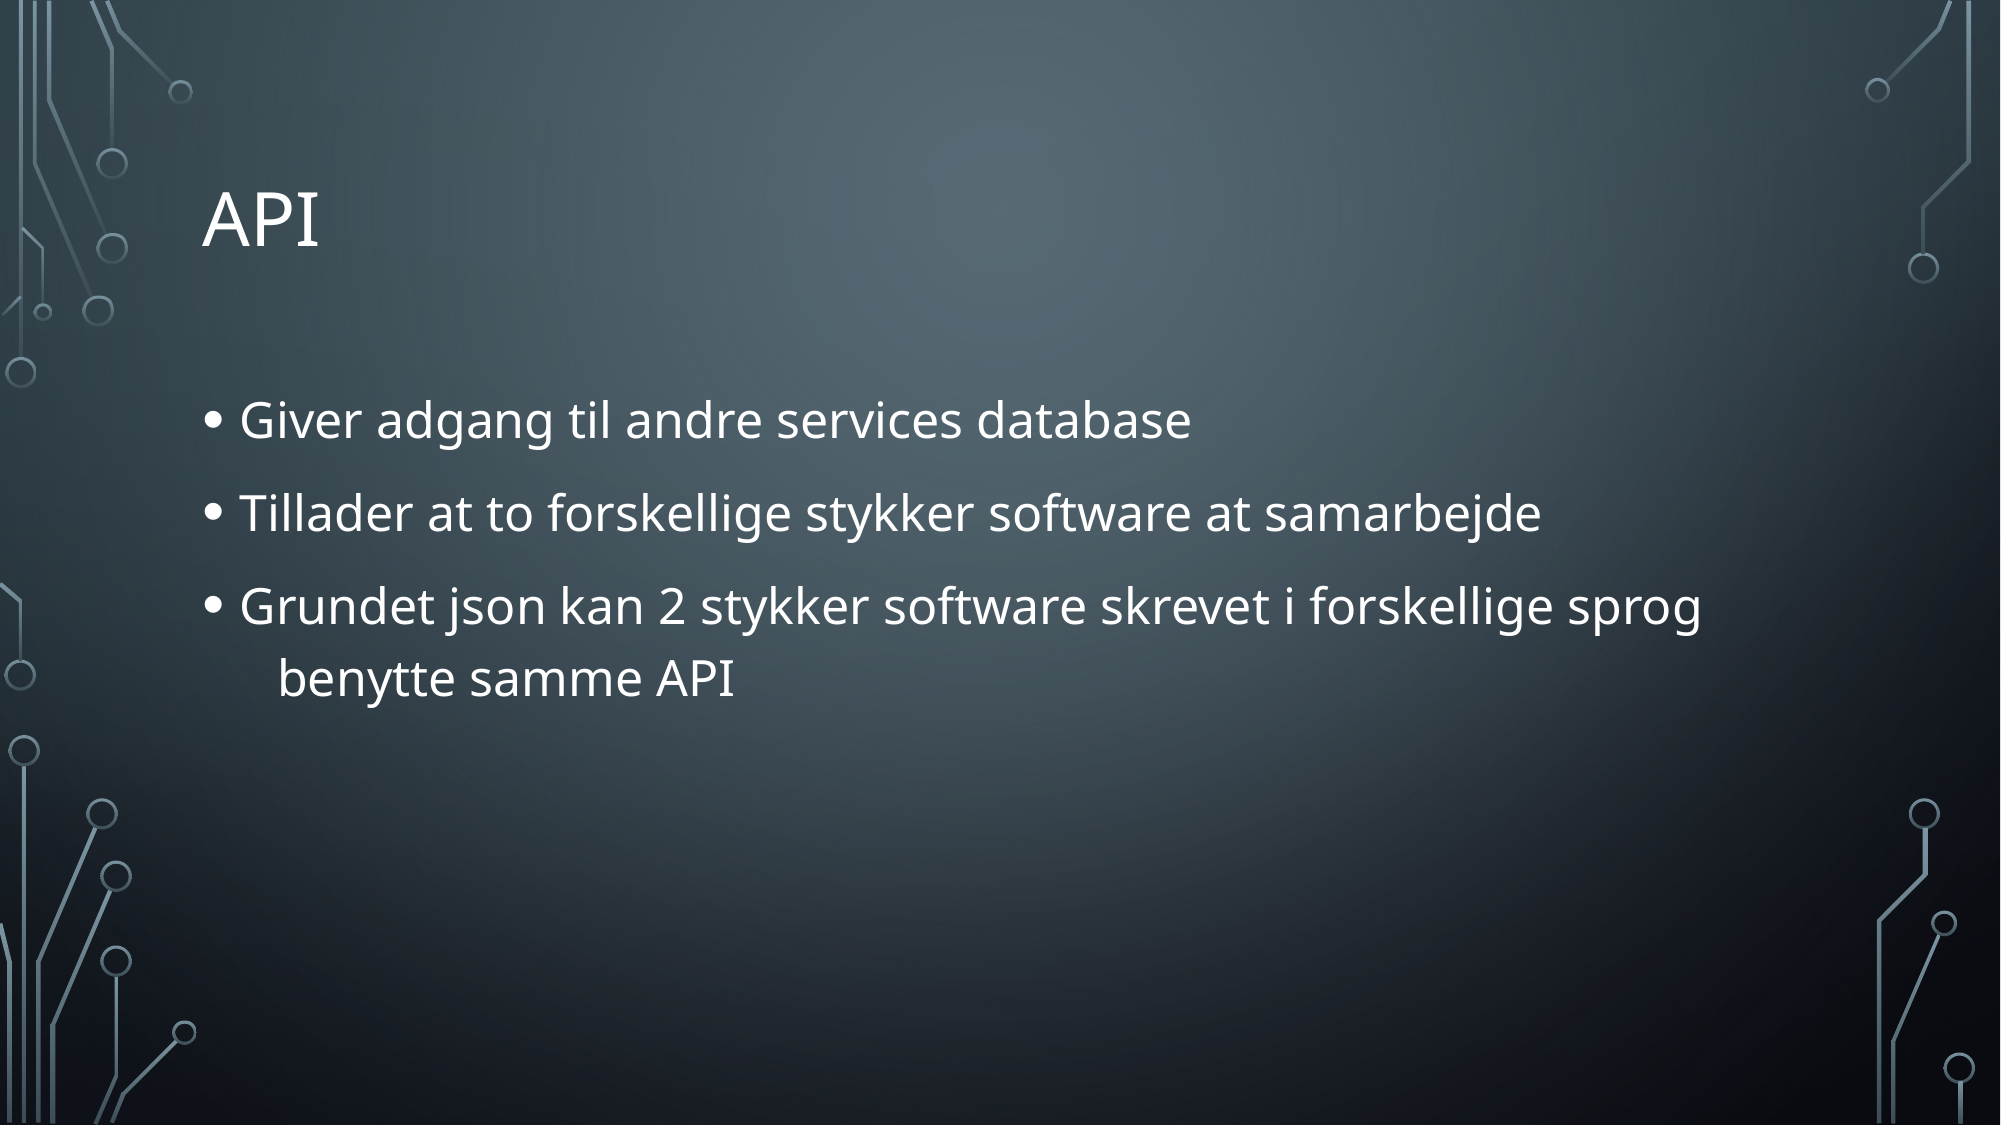

# API
Giver adgang til andre services database
Tillader at to forskellige stykker software at samarbejde
Grundet json kan 2 stykker software skrevet i forskellige sprog benytte samme API